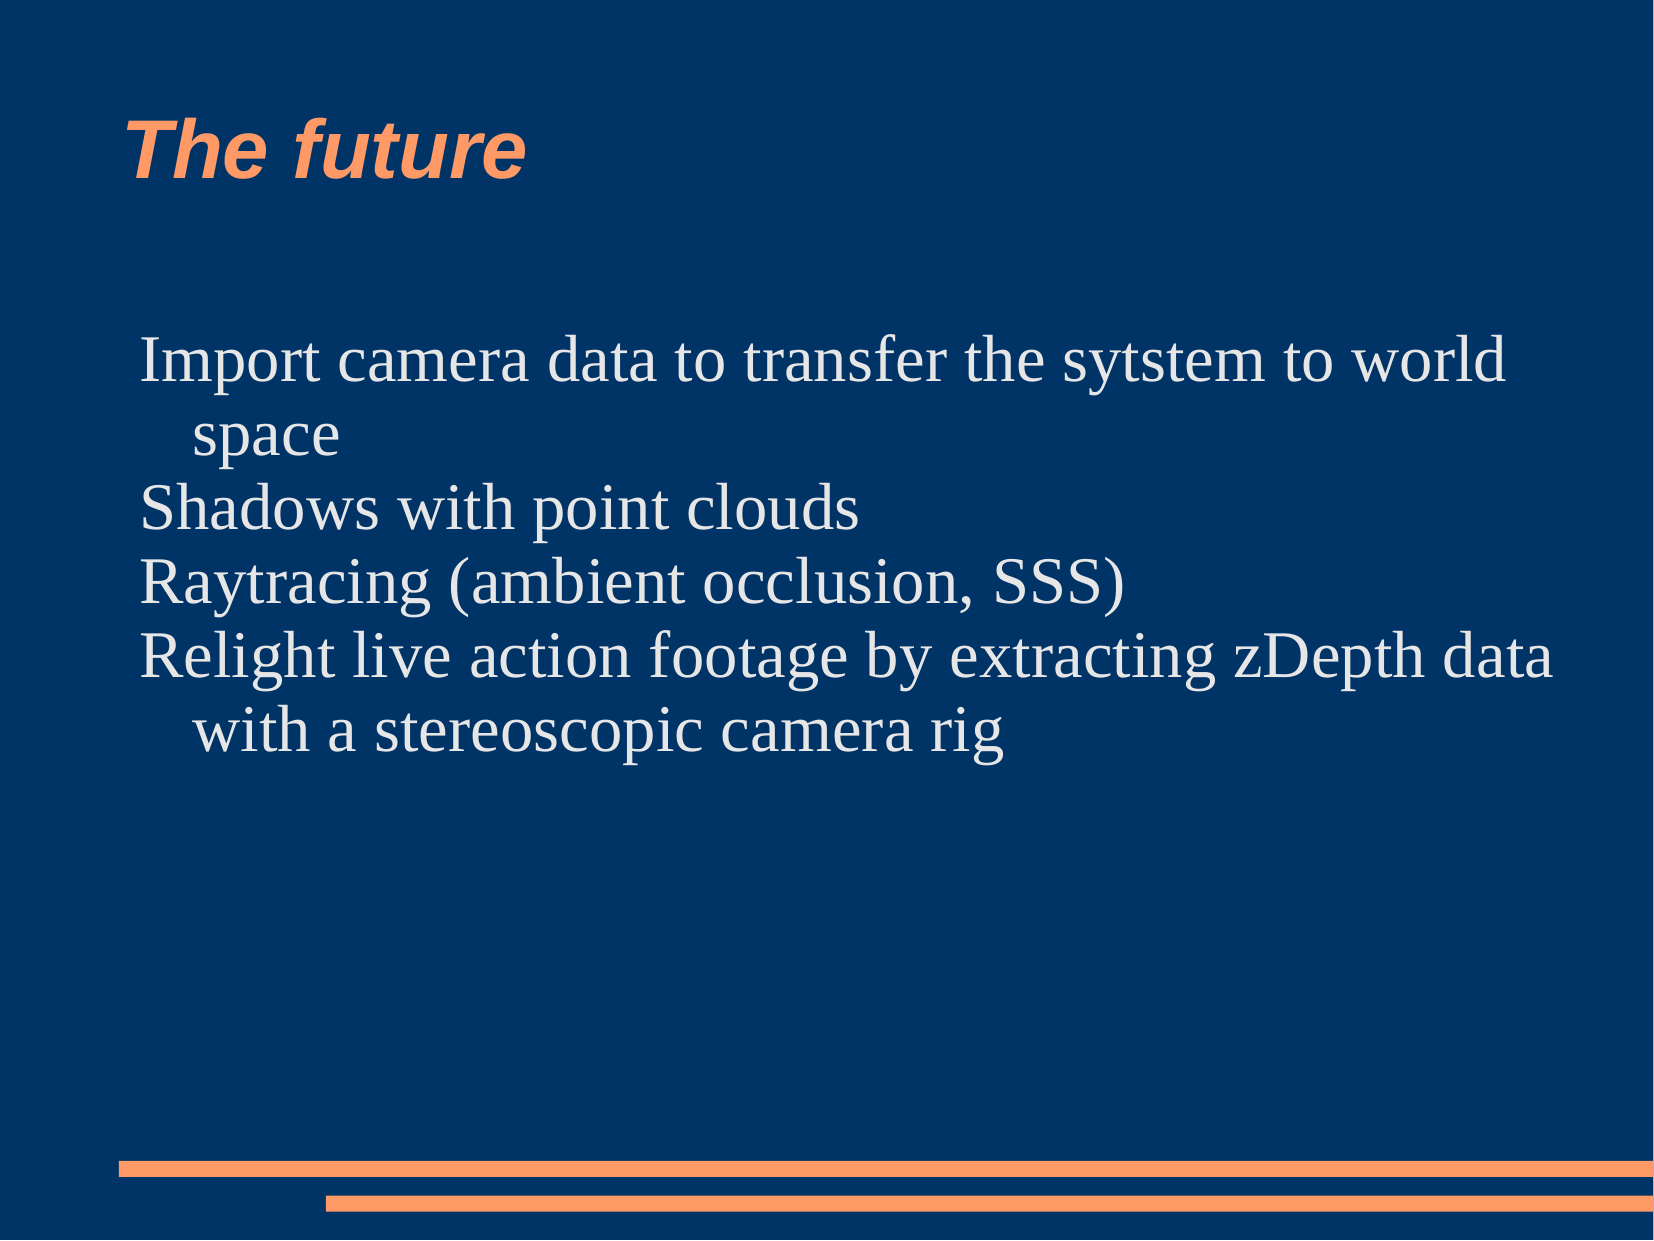

# The future
Import camera data to transfer the sytstem to world space
Shadows with point clouds
Raytracing (ambient occlusion, SSS)
Relight live action footage by extracting zDepth data with a stereoscopic camera rig